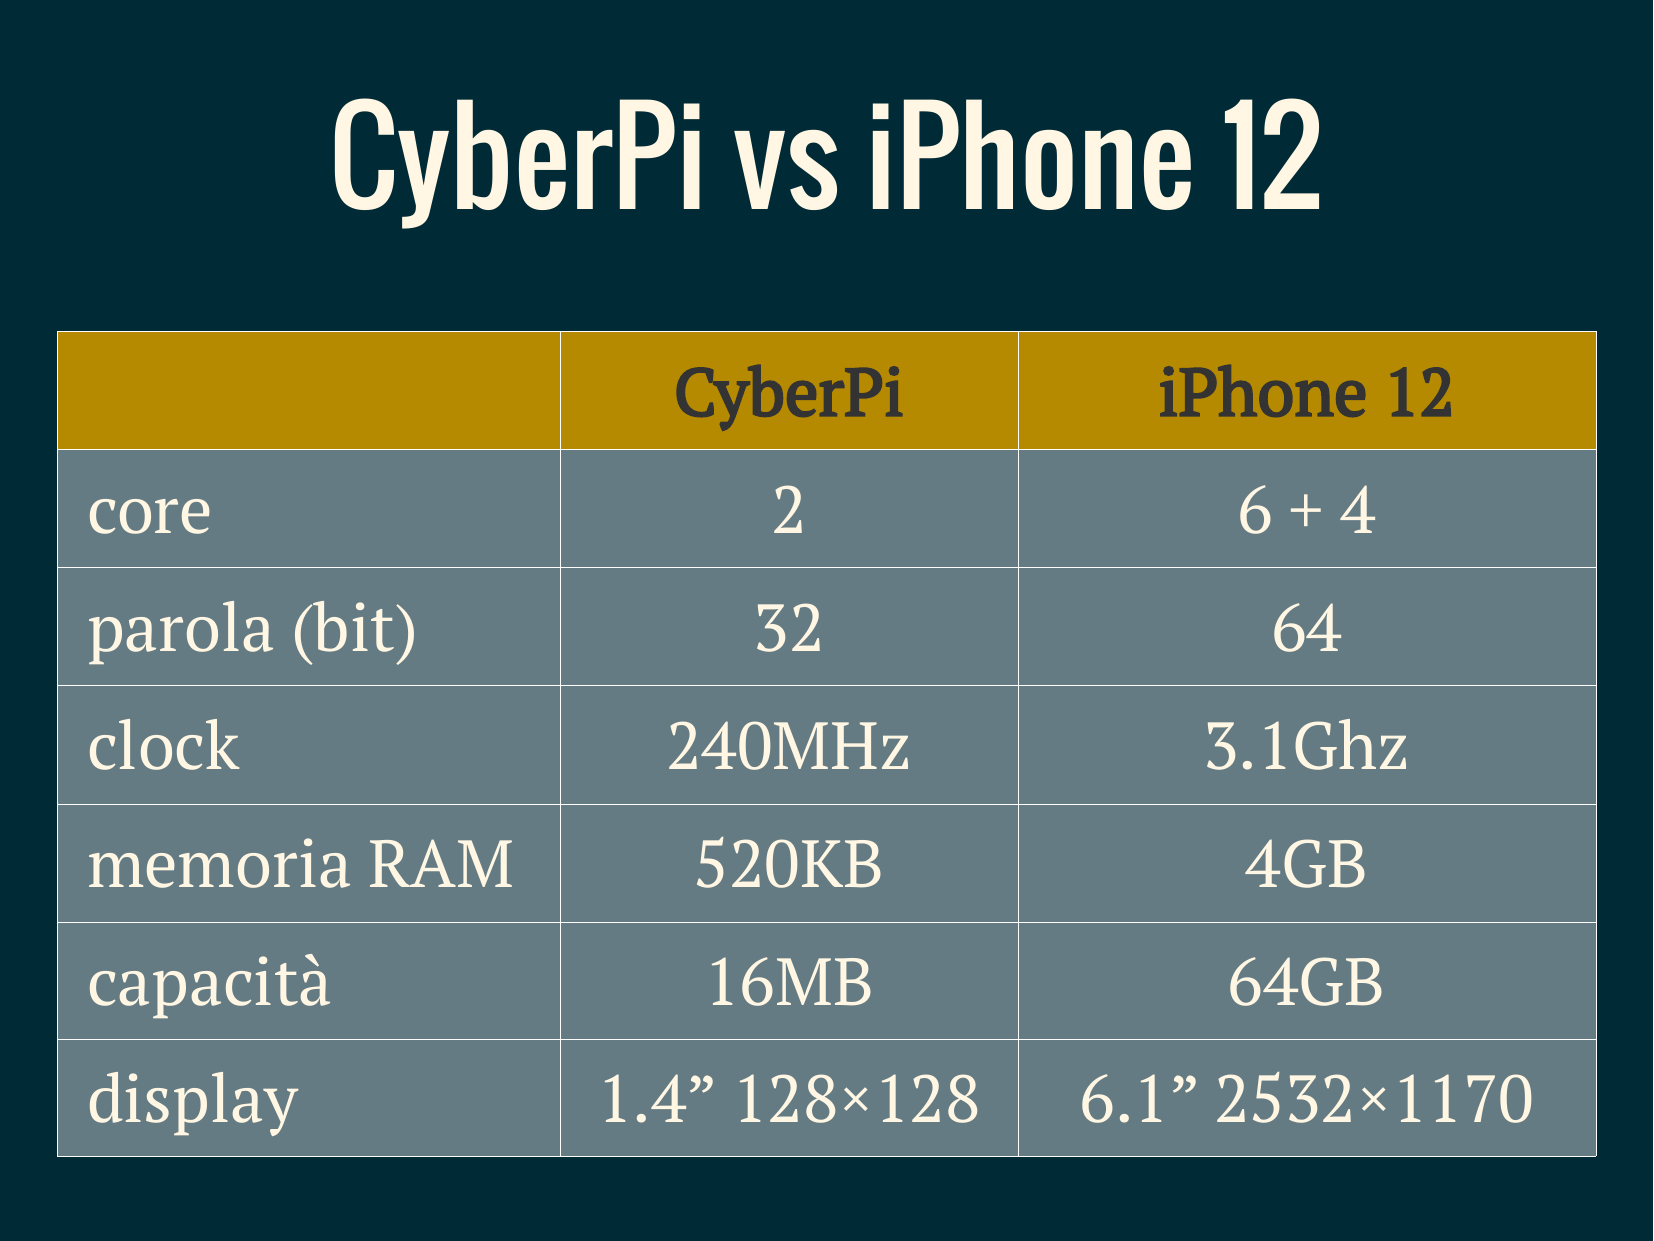

# CyberPi vs iPhone 12
| | CyberPi | iPhone 12 |
| --- | --- | --- |
| core | 2 | 6 + 4 |
| parola (bit) | 32 | 64 |
| clock | 240MHz | 3.1Ghz |
| memoria RAM | 520KB | 4GB |
| capacità | 16MB | 64GB |
| display | 1.4” 128×128 | 6.1” 2532×1170 |